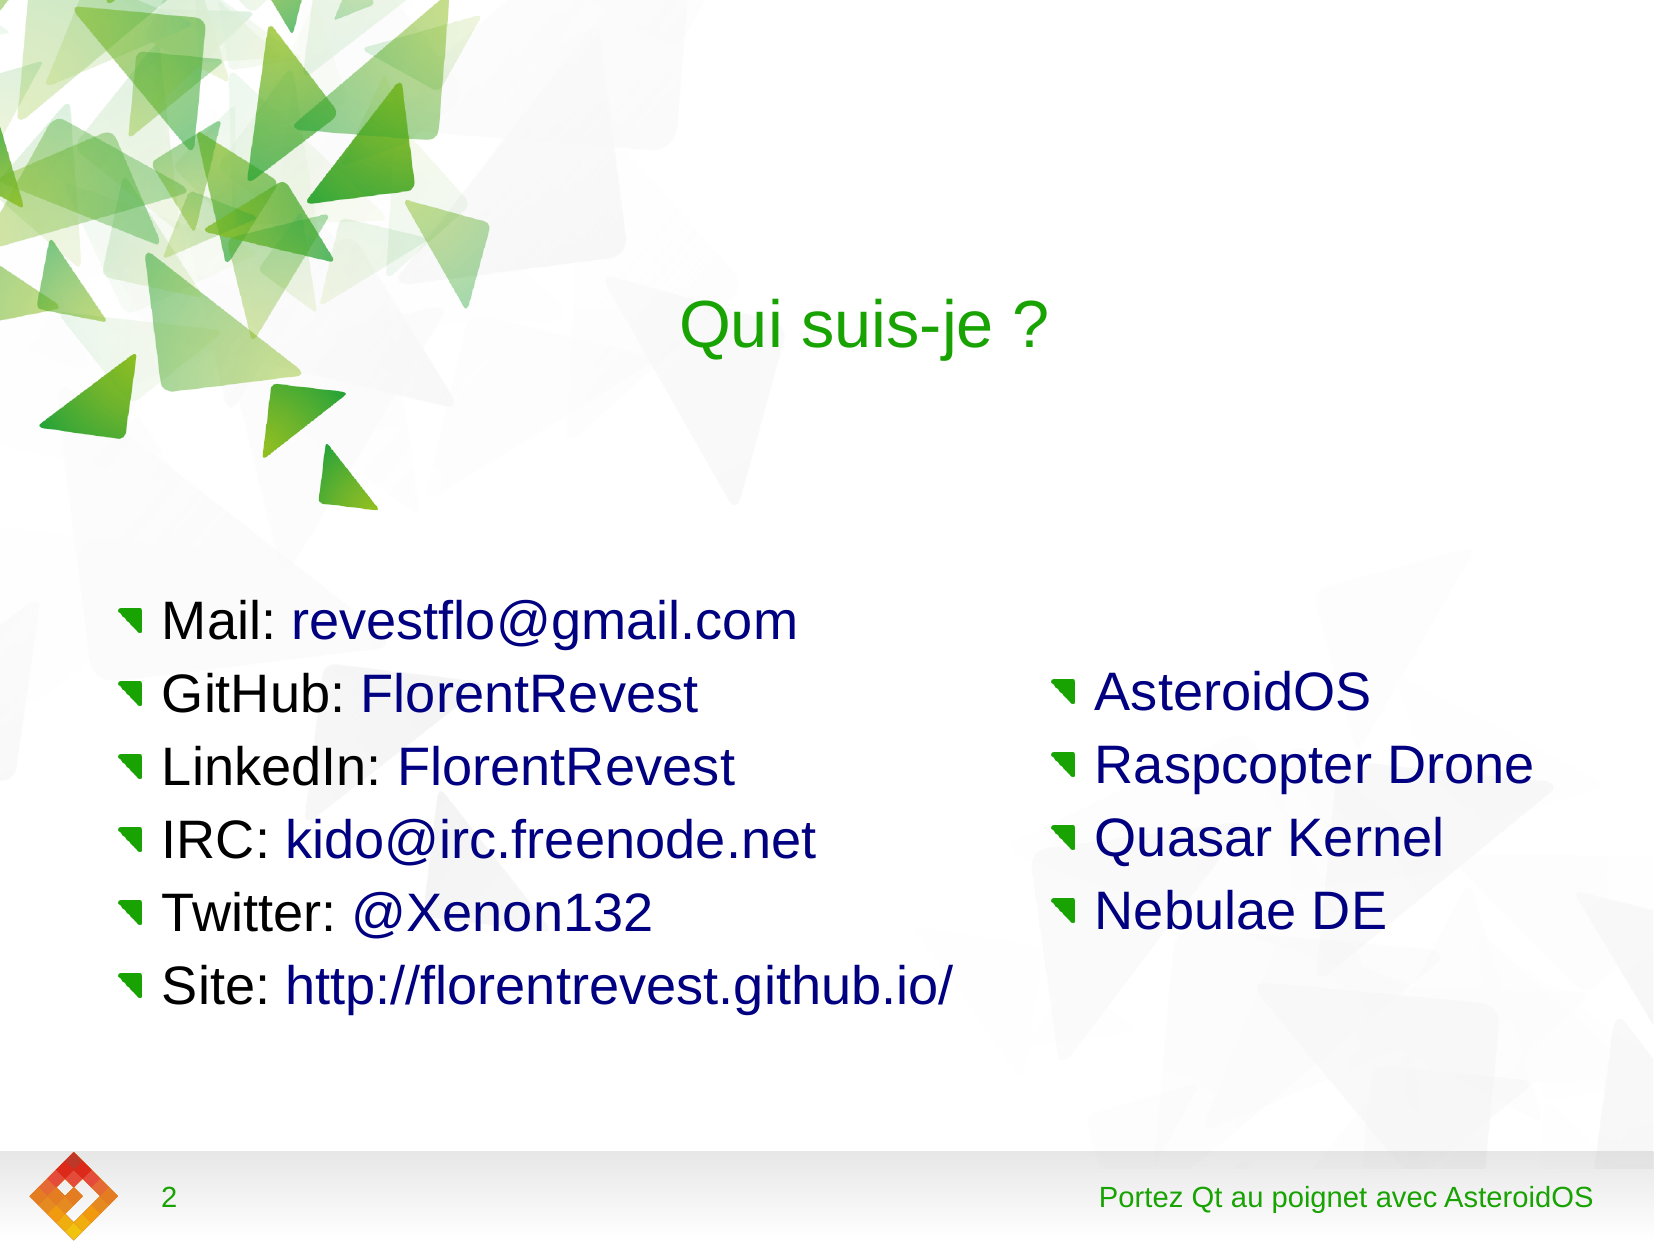

# Qui suis-je ?
Mail: revestflo@gmail.com
GitHub: FlorentRevest
LinkedIn: FlorentRevest
IRC: kido@irc.freenode.net
Twitter: @Xenon132
Site: http://florentrevest.github.io/
AsteroidOS
Raspcopter Drone
Quasar Kernel
Nebulae DE
2
Portez Qt au poignet avec AsteroidOS